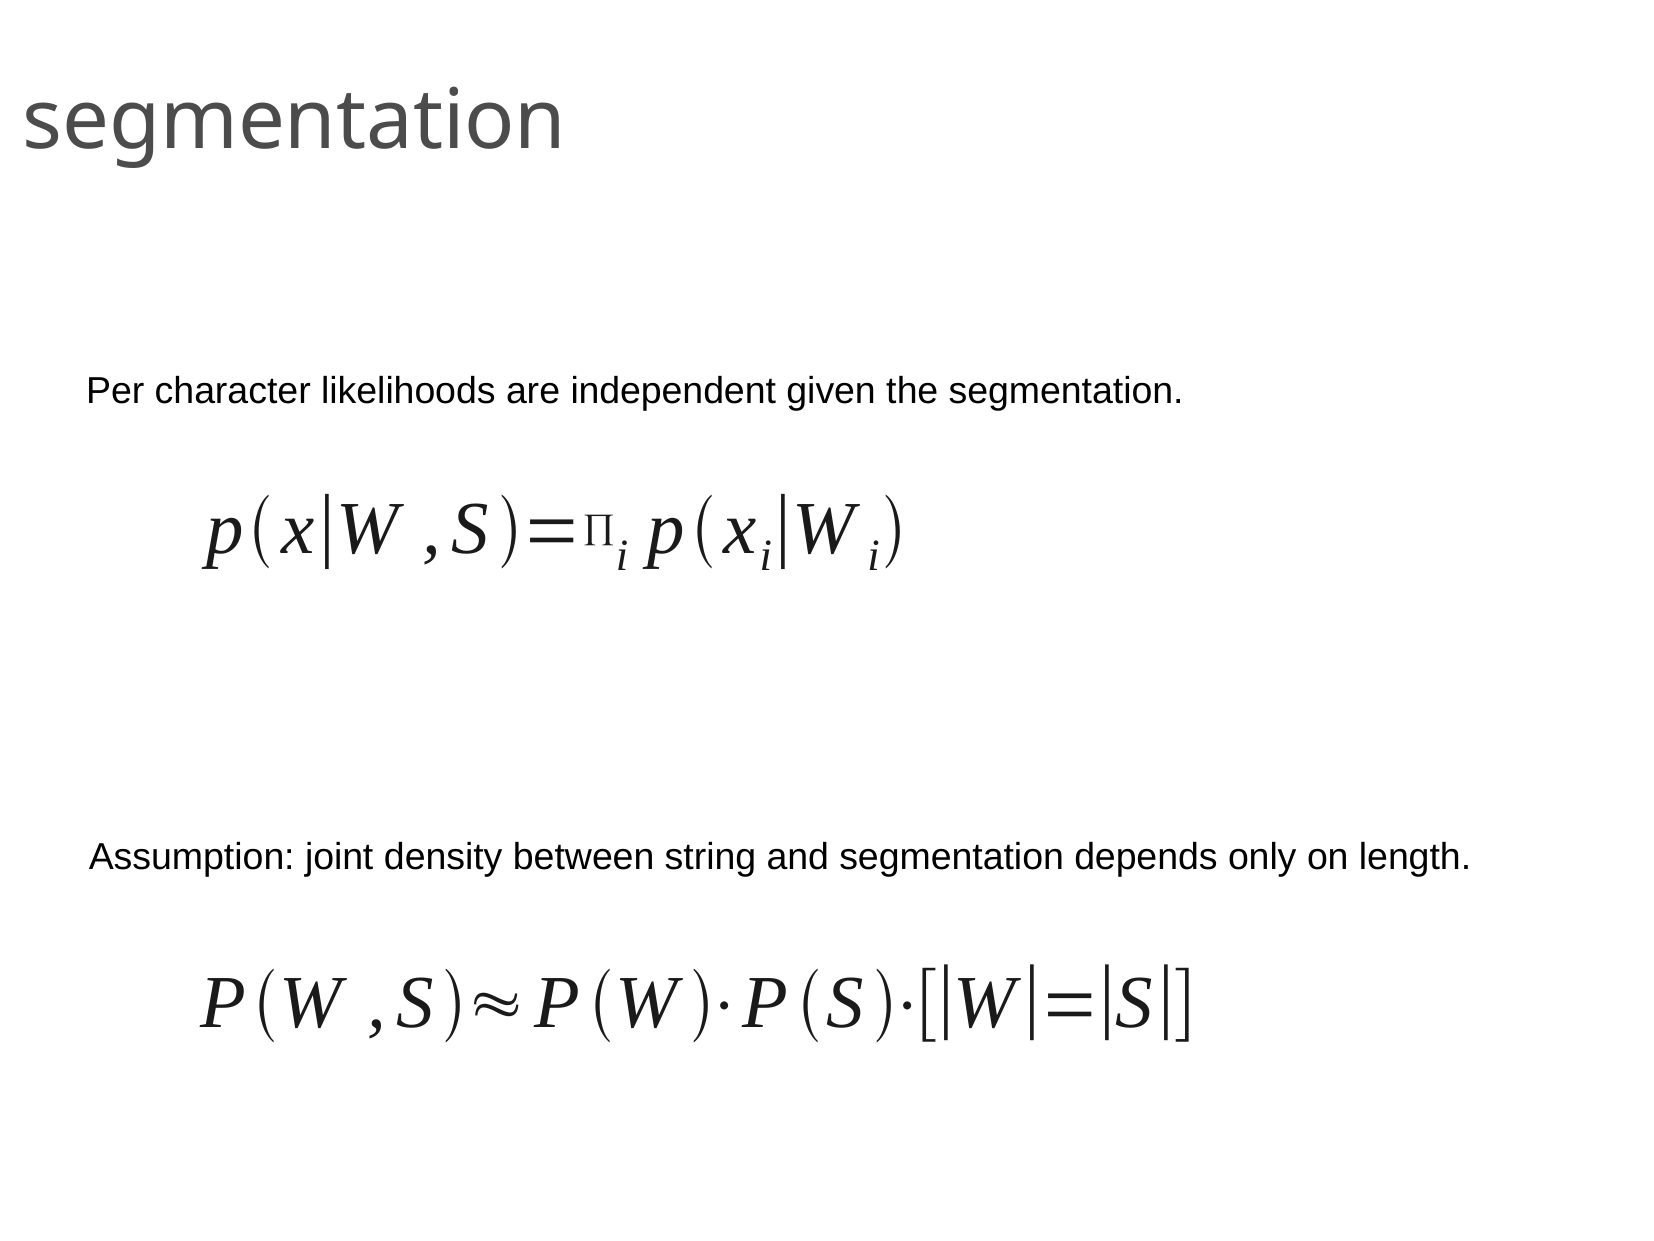

# segmentation
Per character likelihoods are independent given the segmentation.
Assumption: joint density between string and segmentation depends only on length.